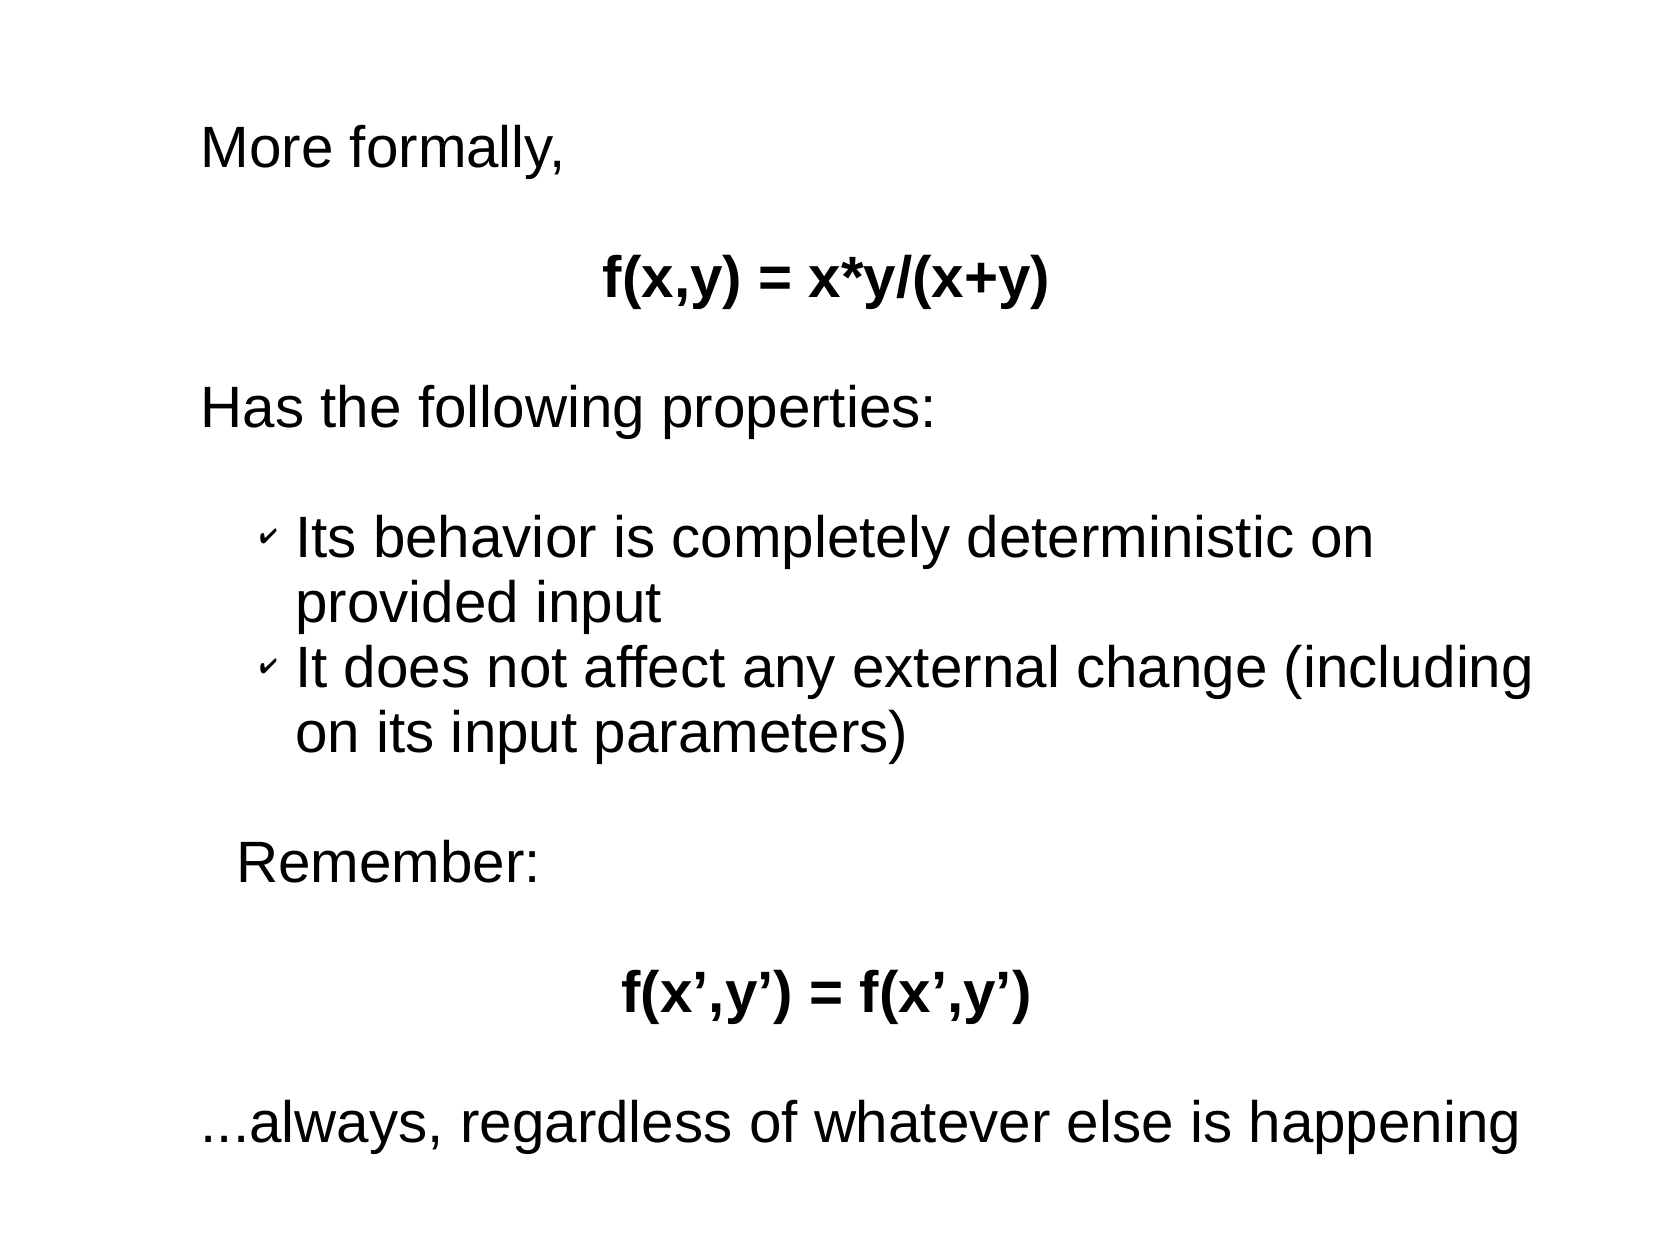

# More formally,
f(x,y) = x*y/(x+y)
Has the following properties:
Its behavior is completely deterministic on provided input
It does not affect any external change (including on its input parameters)
Remember:
f(x’,y’) = f(x’,y’)
...always, regardless of whatever else is happening